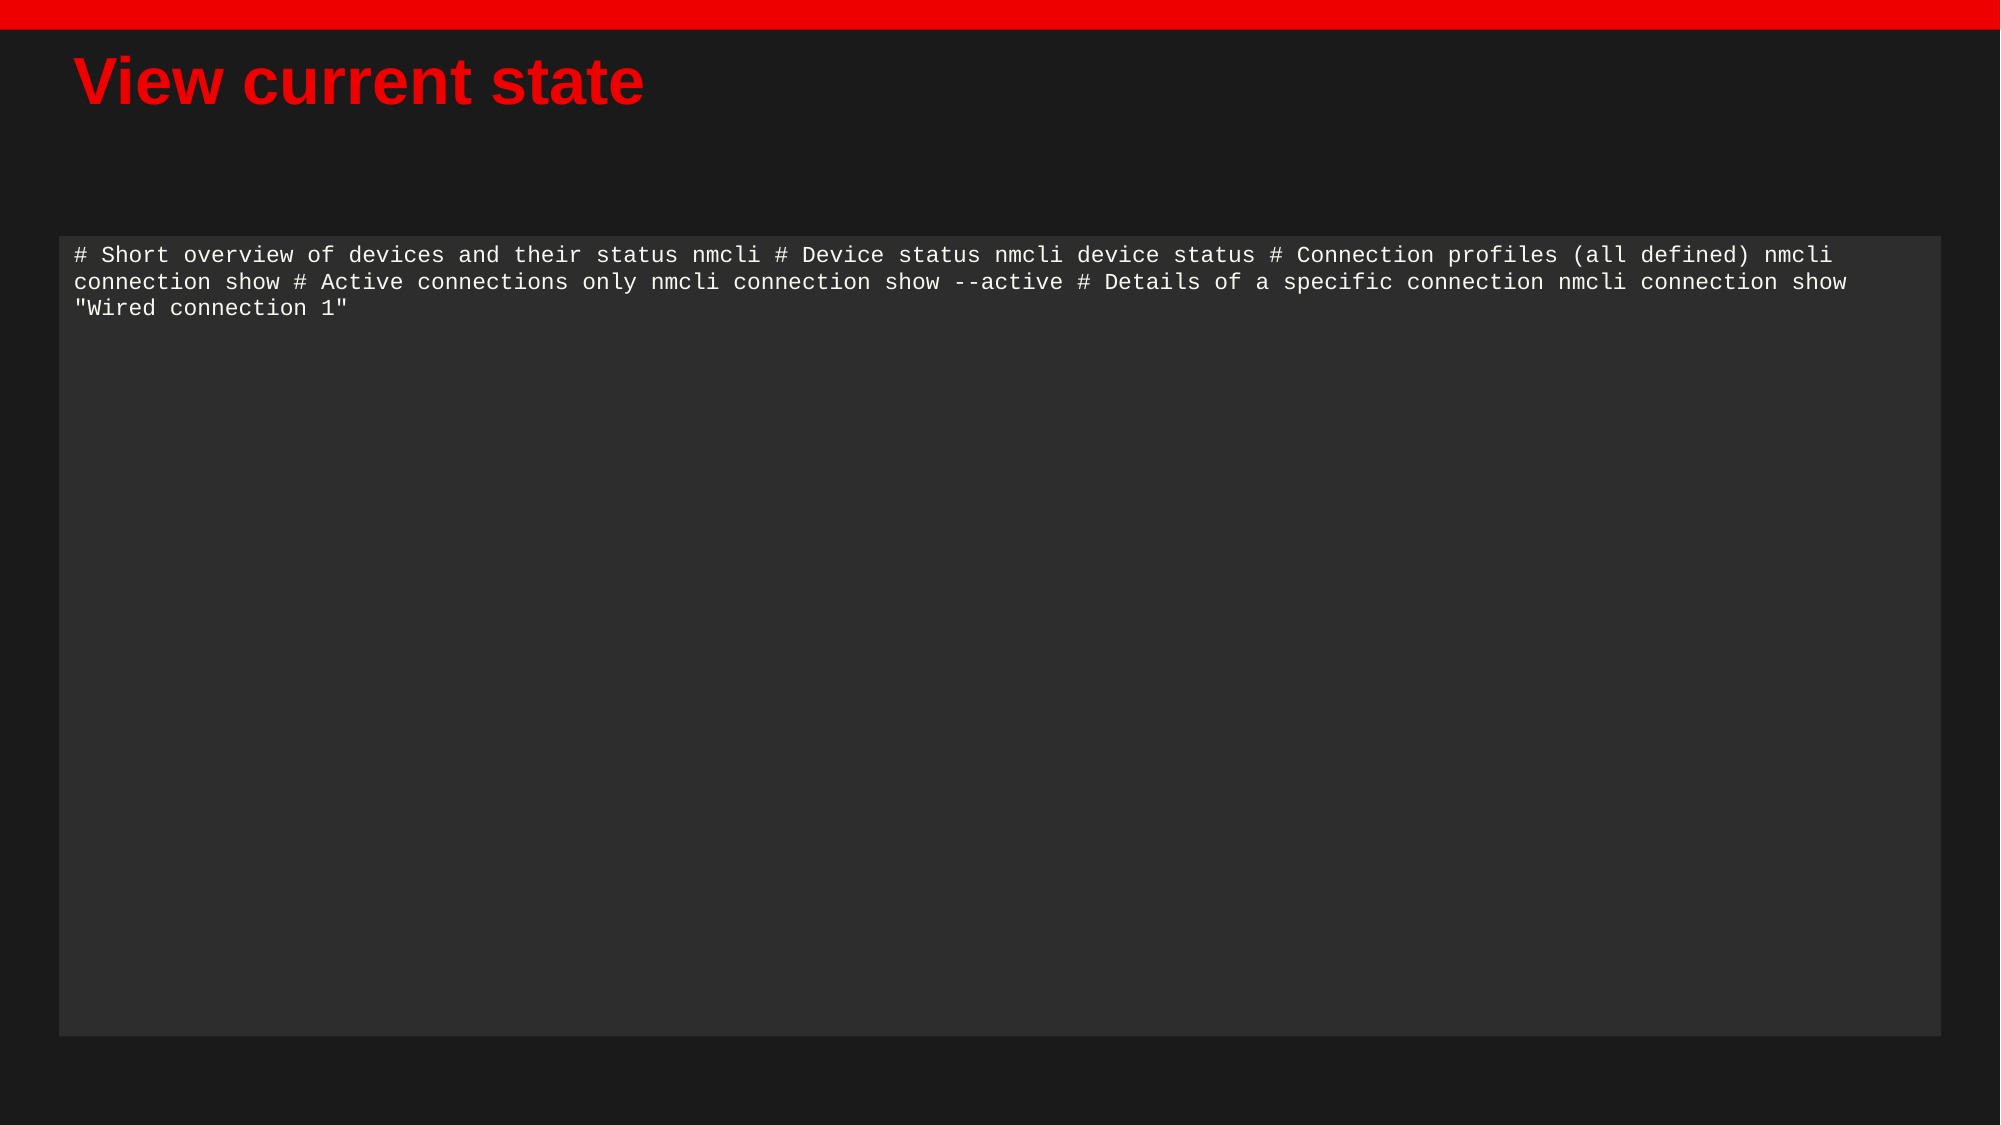

View current state
# Short overview of devices and their status nmcli # Device status nmcli device status # Connection profiles (all defined) nmcli connection show # Active connections only nmcli connection show --active # Details of a specific connection nmcli connection show "Wired connection 1"